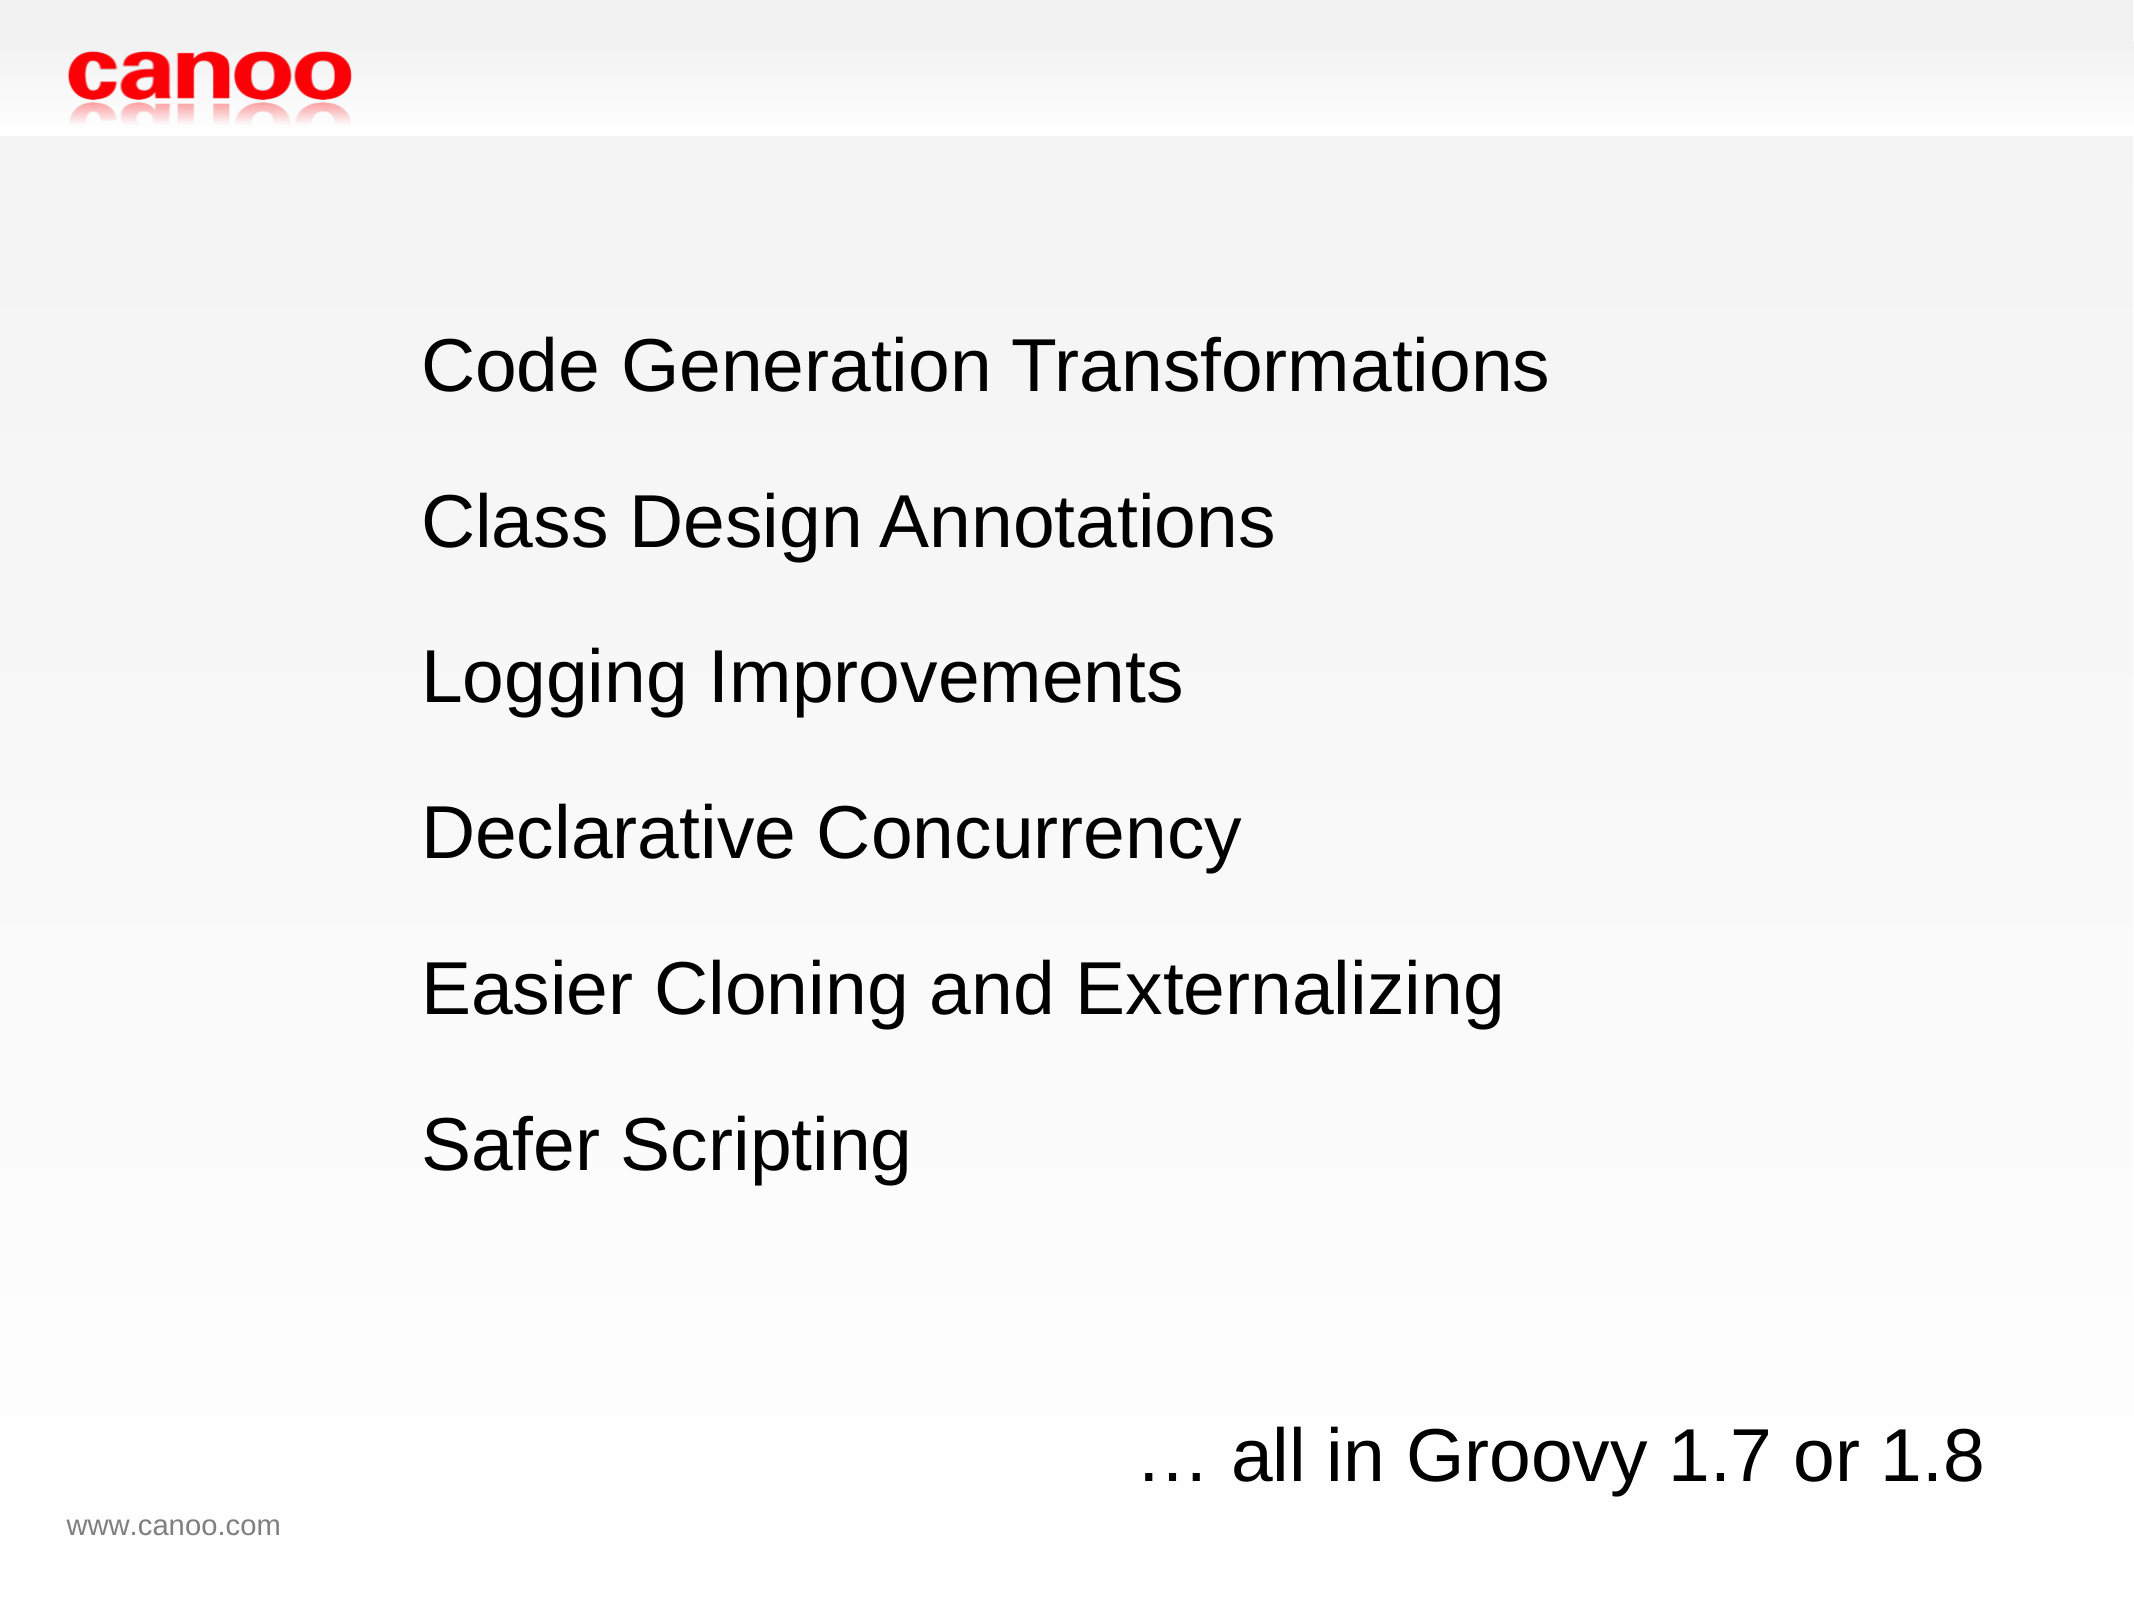

Code Generation Transformations
Class Design Annotations
Logging Improvements
Declarative Concurrency
Easier Cloning and Externalizing
Safer Scripting
… all in Groovy 1.7 or 1.8